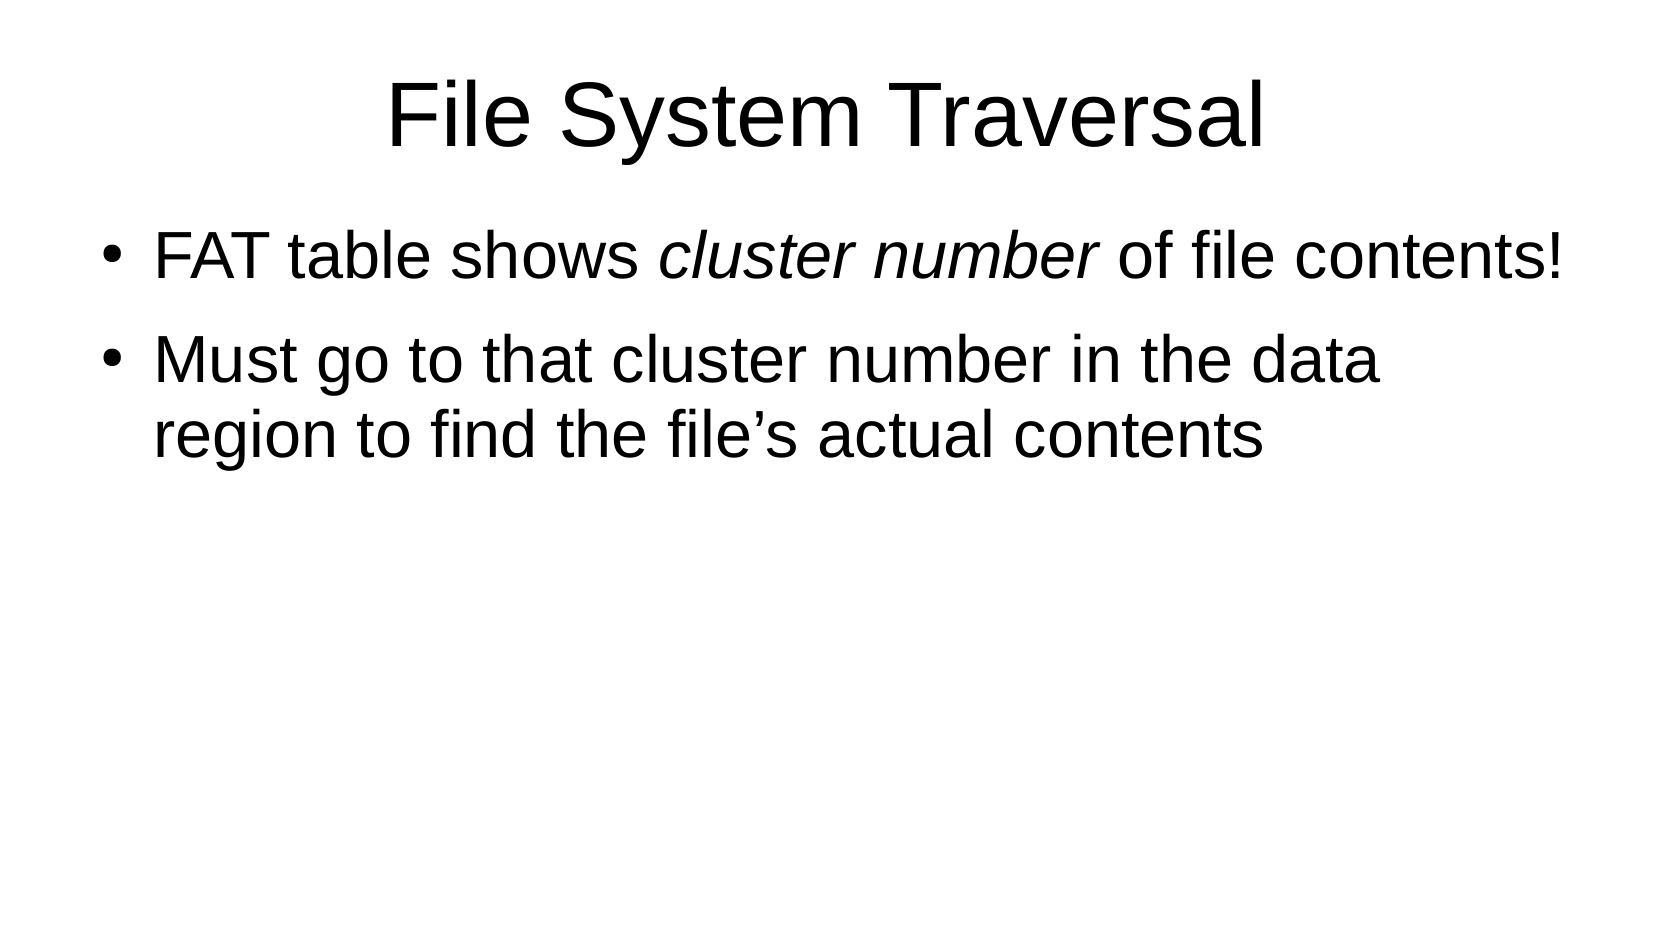

# File System Traversal
FAT table shows cluster number of file contents!
Must go to that cluster number in the data region to find the file’s actual contents